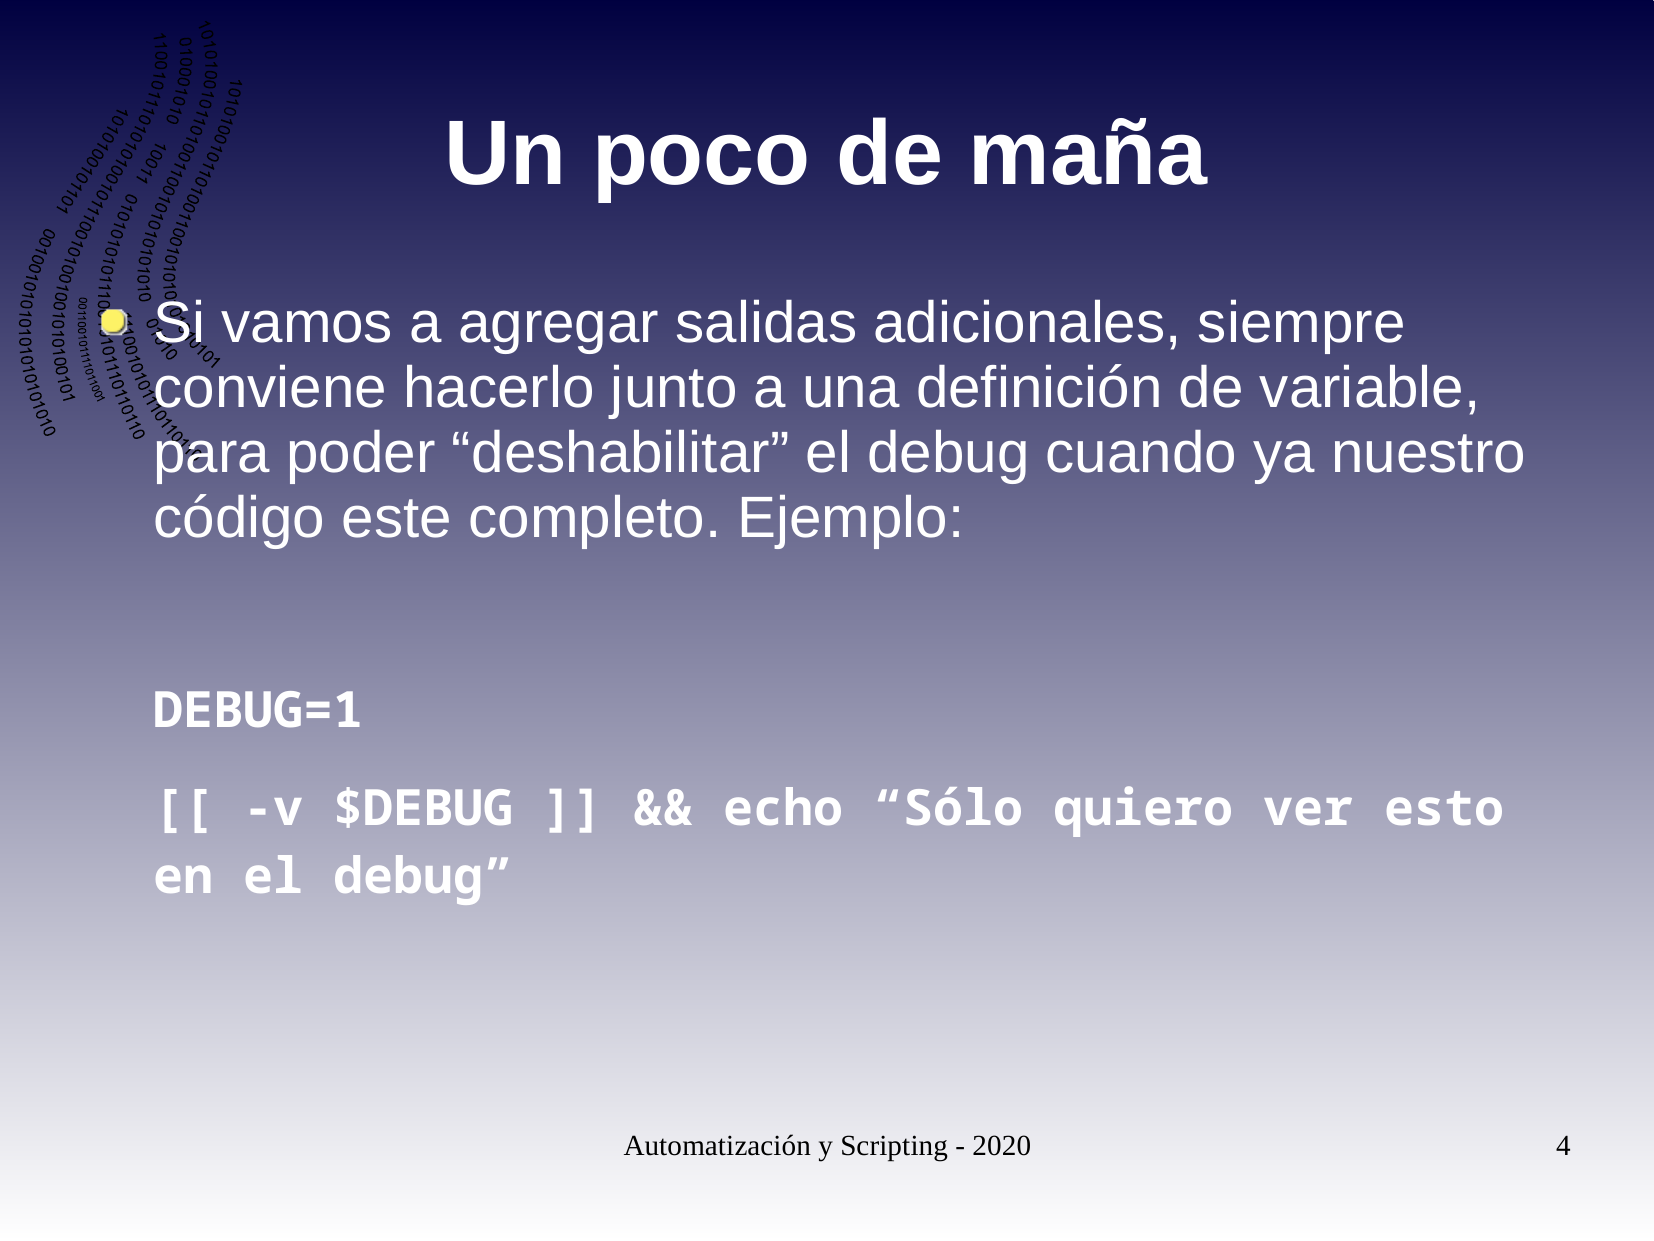

# Un poco de maña
Si vamos a agregar salidas adicionales, siempre conviene hacerlo junto a una definición de variable, para poder “deshabilitar” el debug cuando ya nuestro código este completo. Ejemplo:
DEBUG=1
[[ -v $DEBUG ]] && echo “Sólo quiero ver esto en el debug”
Automatización y Scripting - 2020
4